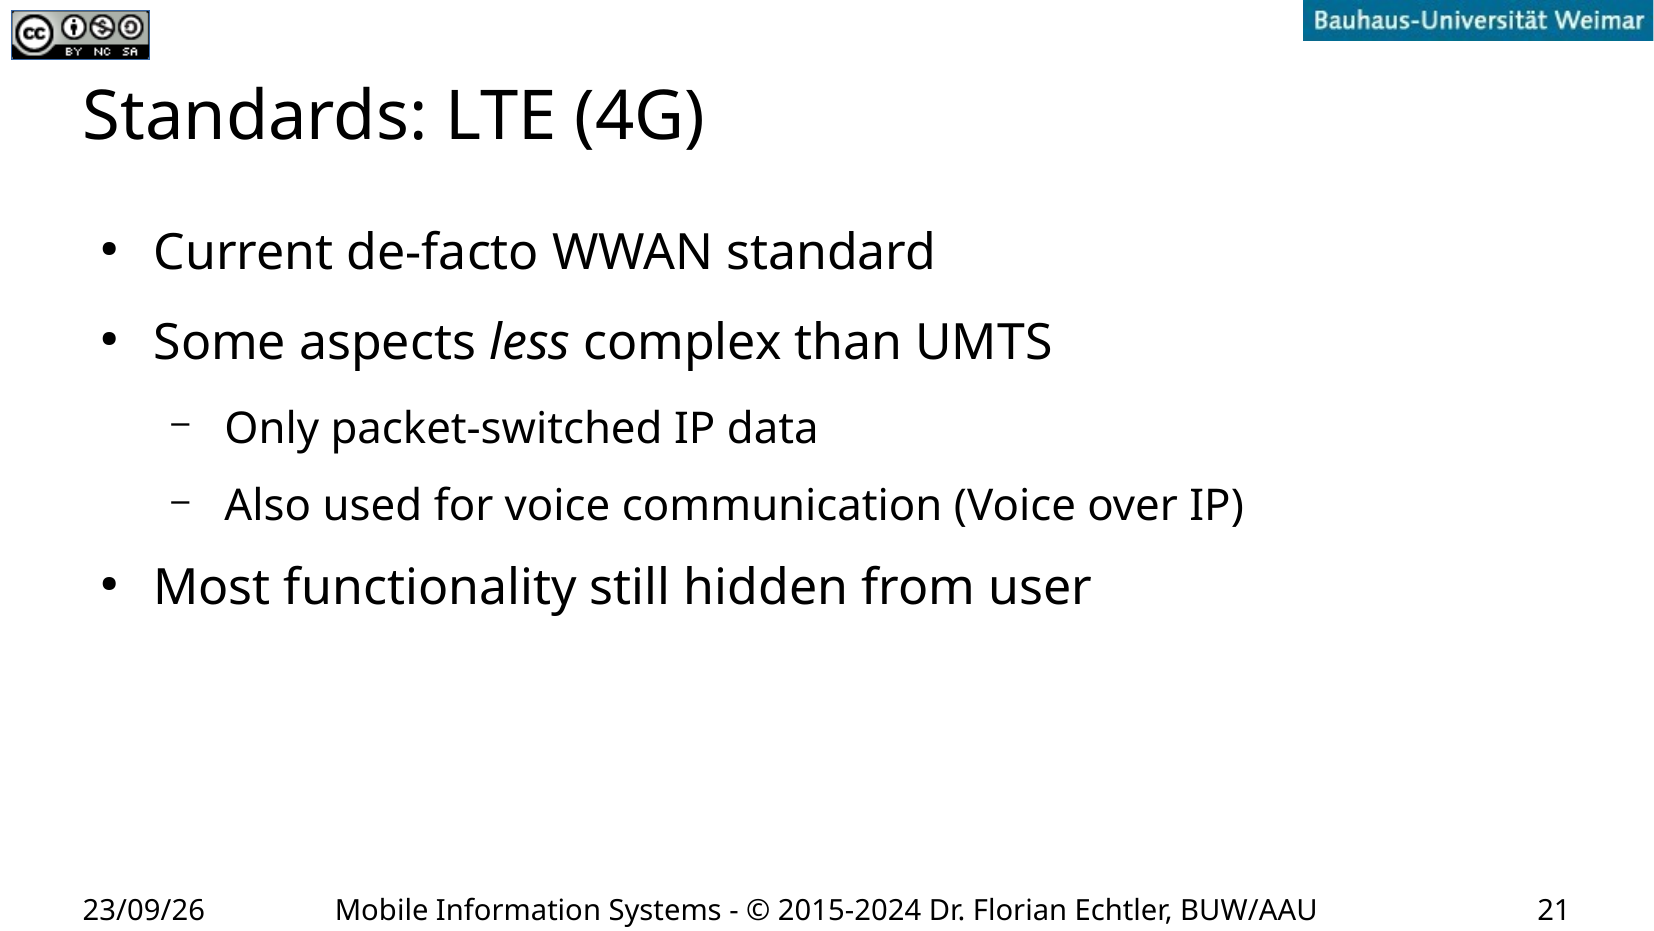

# Standards: LTE (4G)
Current de-facto WWAN standard
Some aspects less complex than UMTS
Only packet-switched IP data
Also used for voice communication (Voice over IP)
Most functionality still hidden from user
Mobile Information Systems - © 2015-2024 Dr. Florian Echtler, BUW/AAU
21